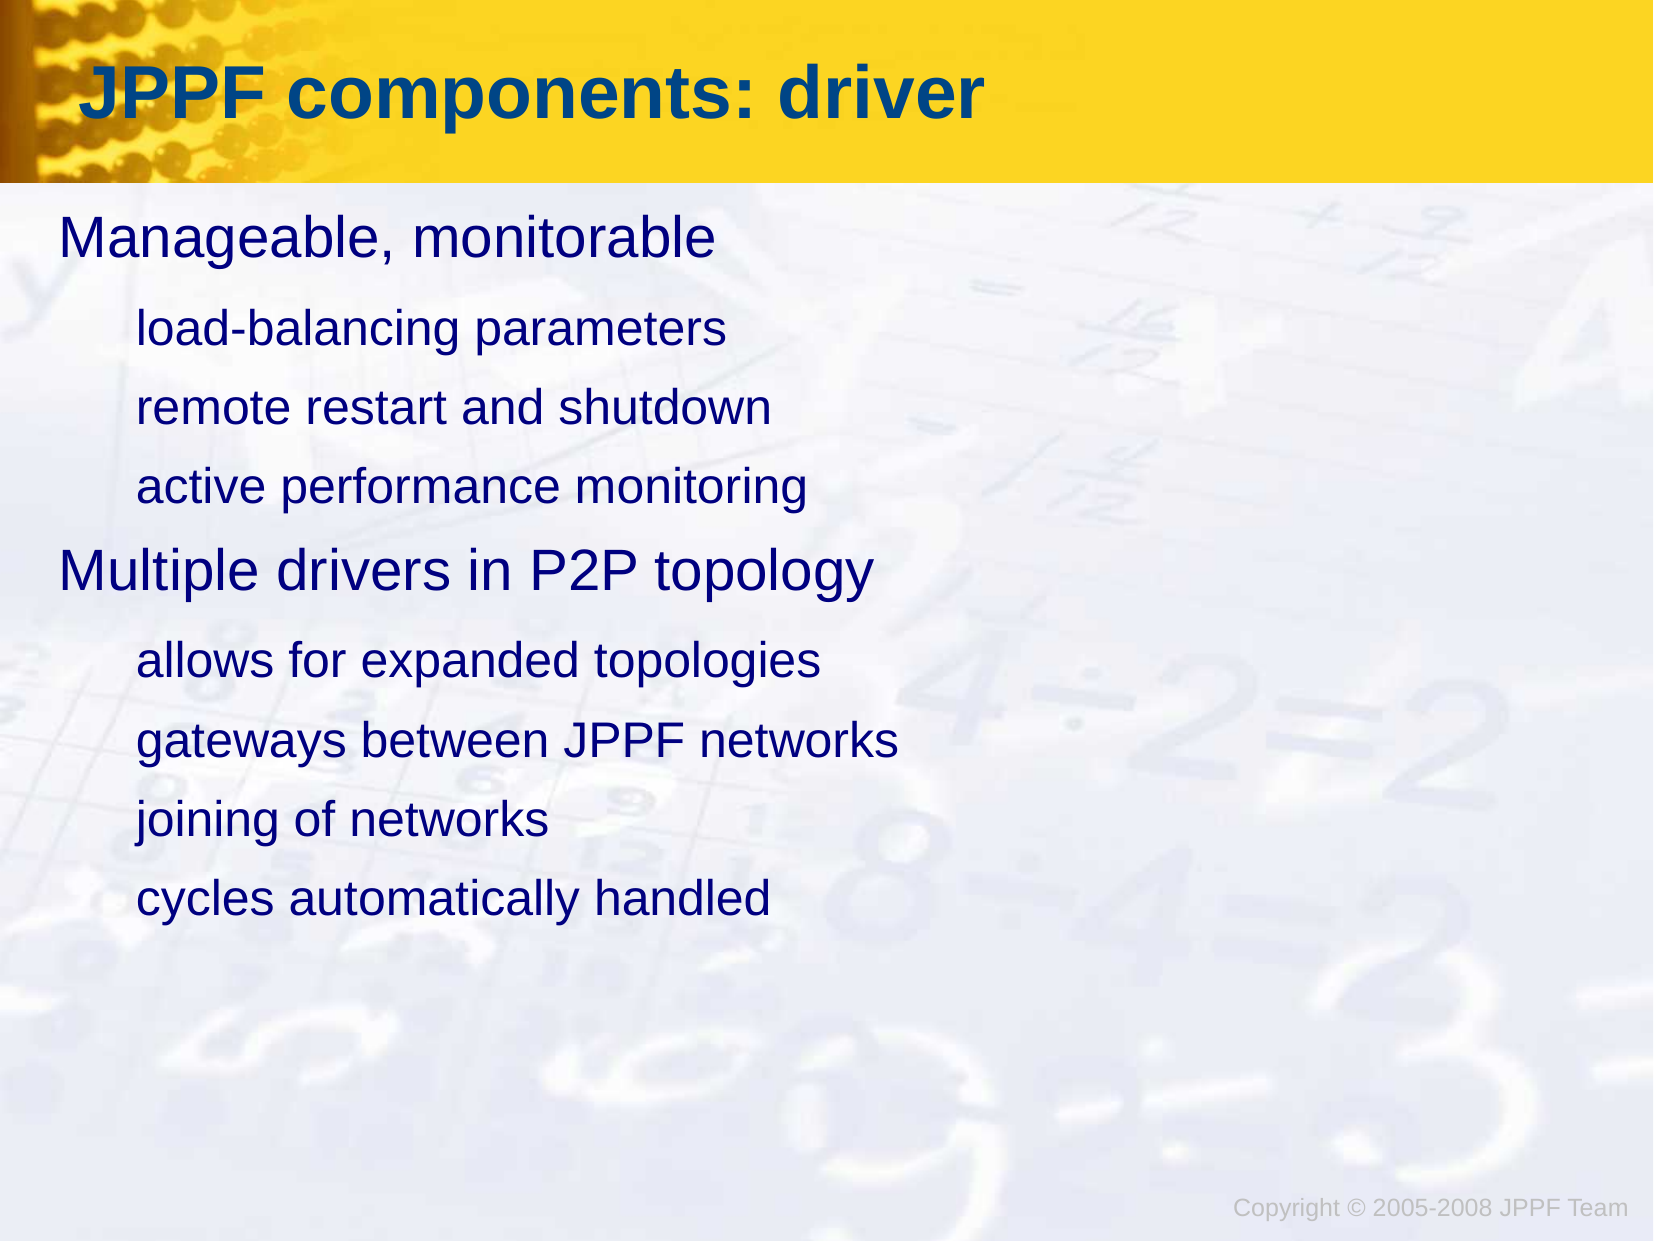

# JPPF components: driver
Manageable, monitorable
load-balancing parameters
remote restart and shutdown
active performance monitoring
Multiple drivers in P2P topology
allows for expanded topologies
gateways between JPPF networks
joining of networks
cycles automatically handled